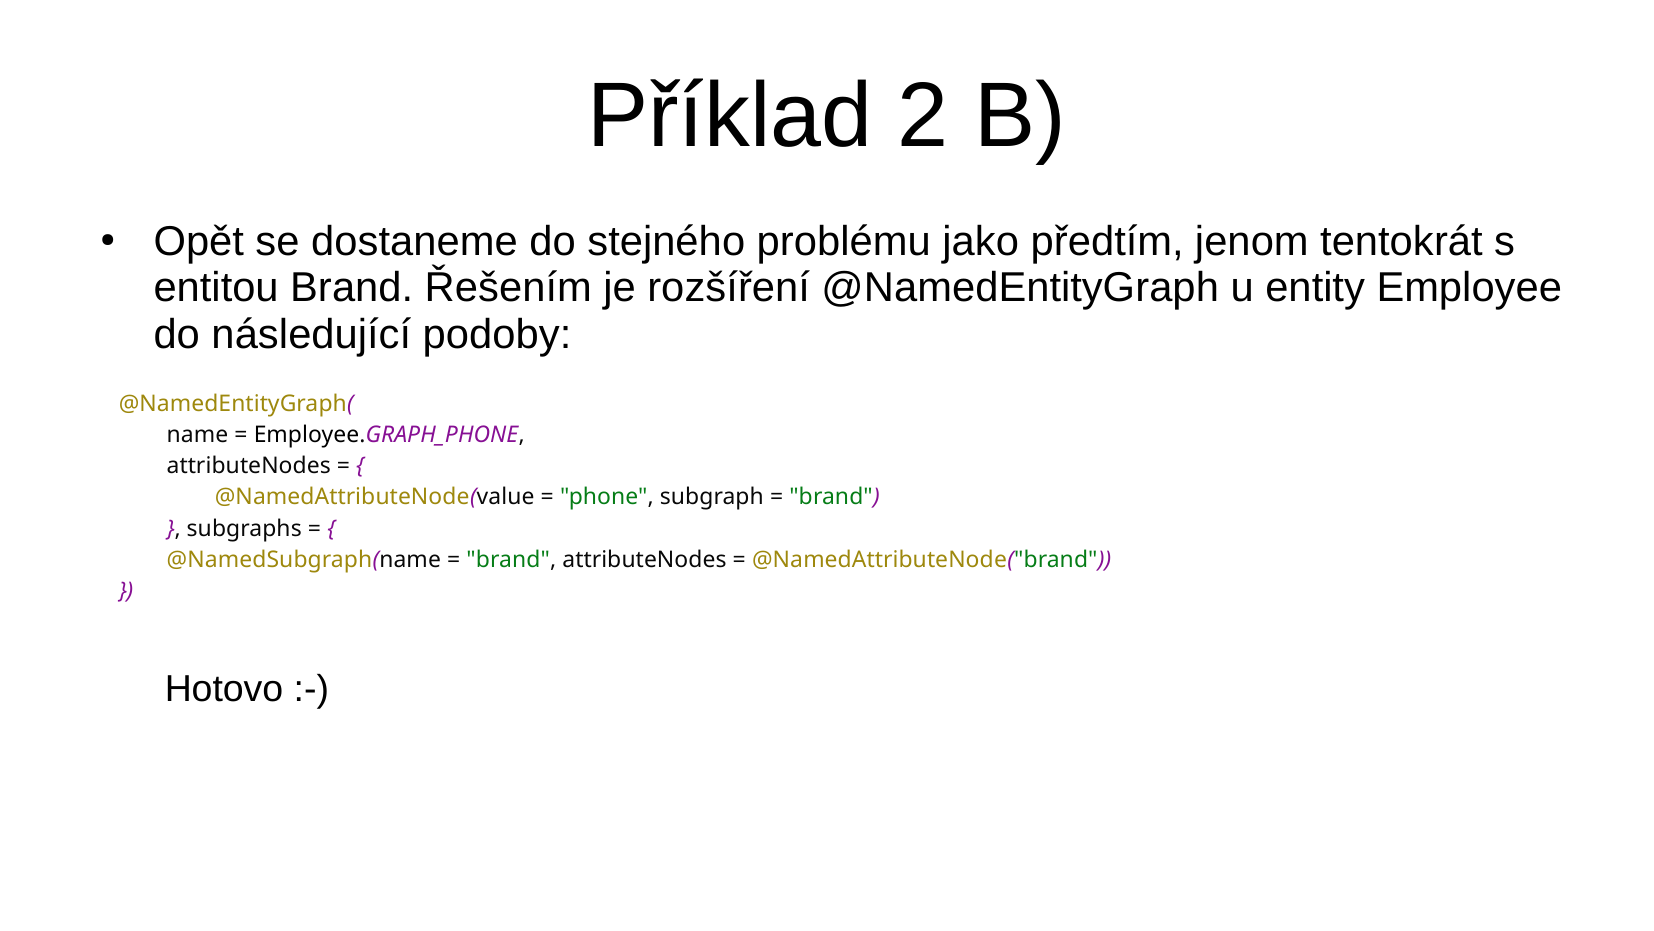

# Příklad 2 B)
Opět se dostaneme do stejného problému jako předtím, jenom tentokrát s entitou Brand. Řešením je rozšíření @NamedEntityGraph u entity Employee do následující podoby:
 @NamedEntityGraph(
 name = Employee.GRAPH_PHONE,
 attributeNodes = {
 @NamedAttributeNode(value = "phone", subgraph = "brand")
 }, subgraphs = {
 @NamedSubgraph(name = "brand", attributeNodes = @NamedAttributeNode("brand"))
 })
Hotovo :-)